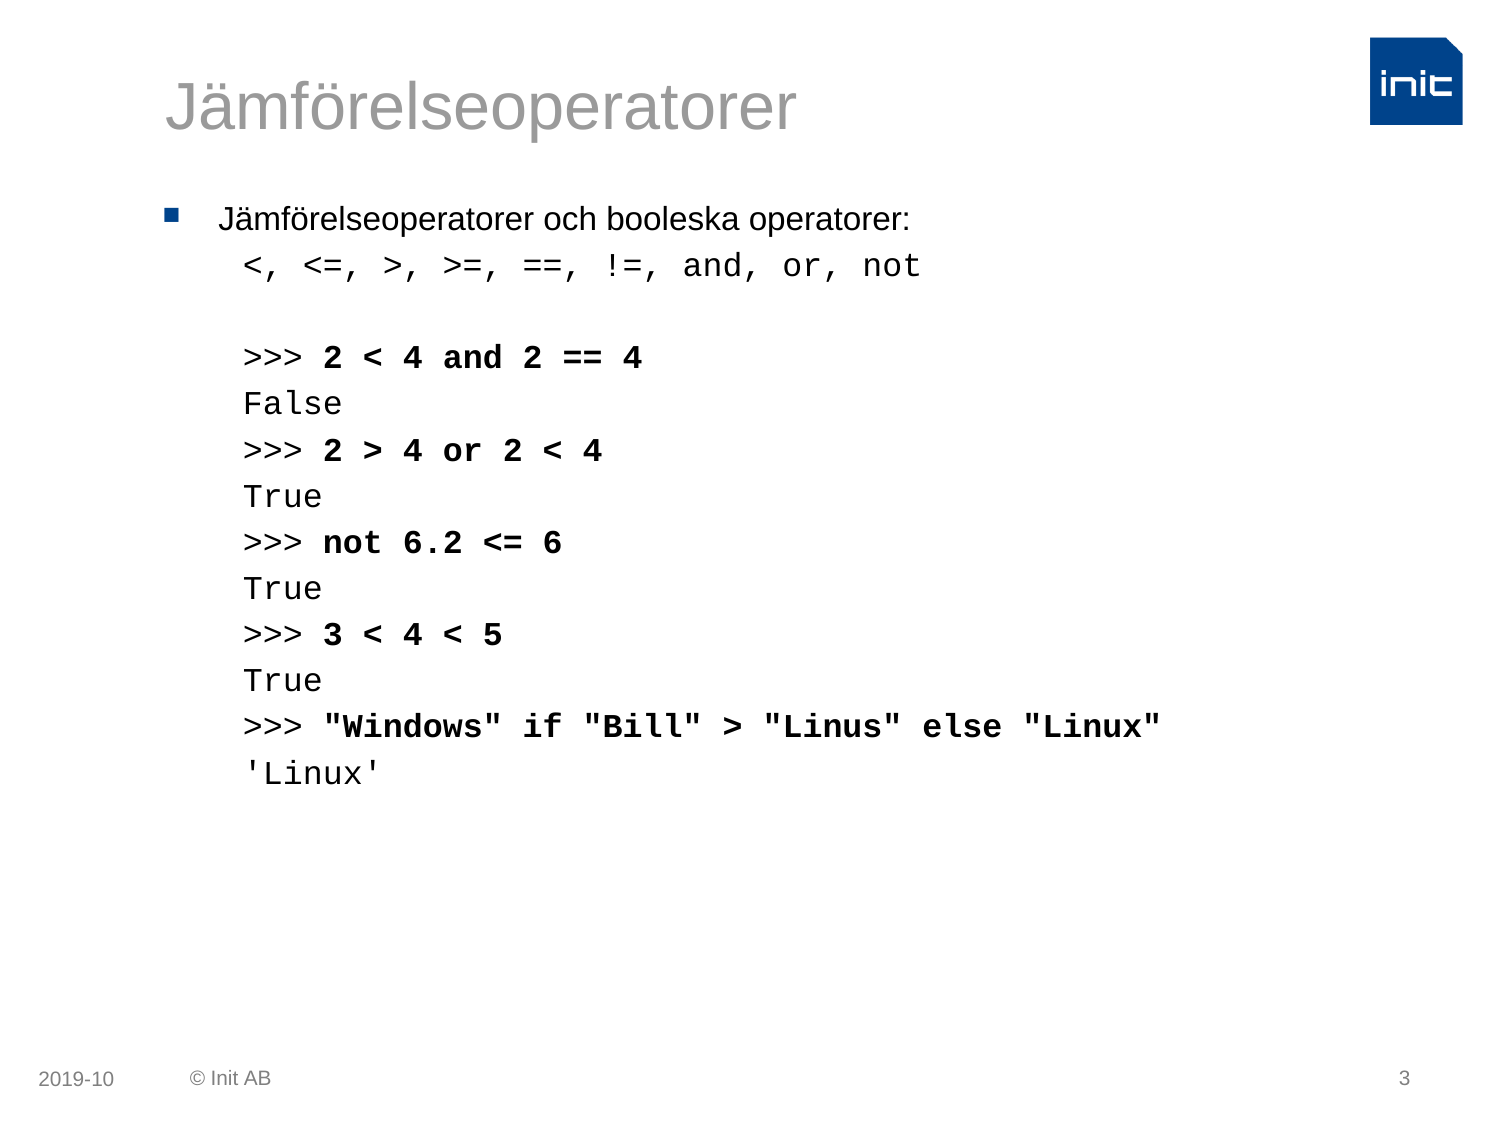

Jämförelseoperatorer
Jämförelseoperatorer och booleska operatorer:
<, <=, >, >=, ==, !=, and, or, not
>>> 2 < 4 and 2 == 4
False
>>> 2 > 4 or 2 < 4
True
>>> not 6.2 <= 6
True
>>> 3 < 4 < 5
True
>>> "Windows" if "Bill" > "Linus" else "Linux"
'Linux'
© Init AB
2019-10